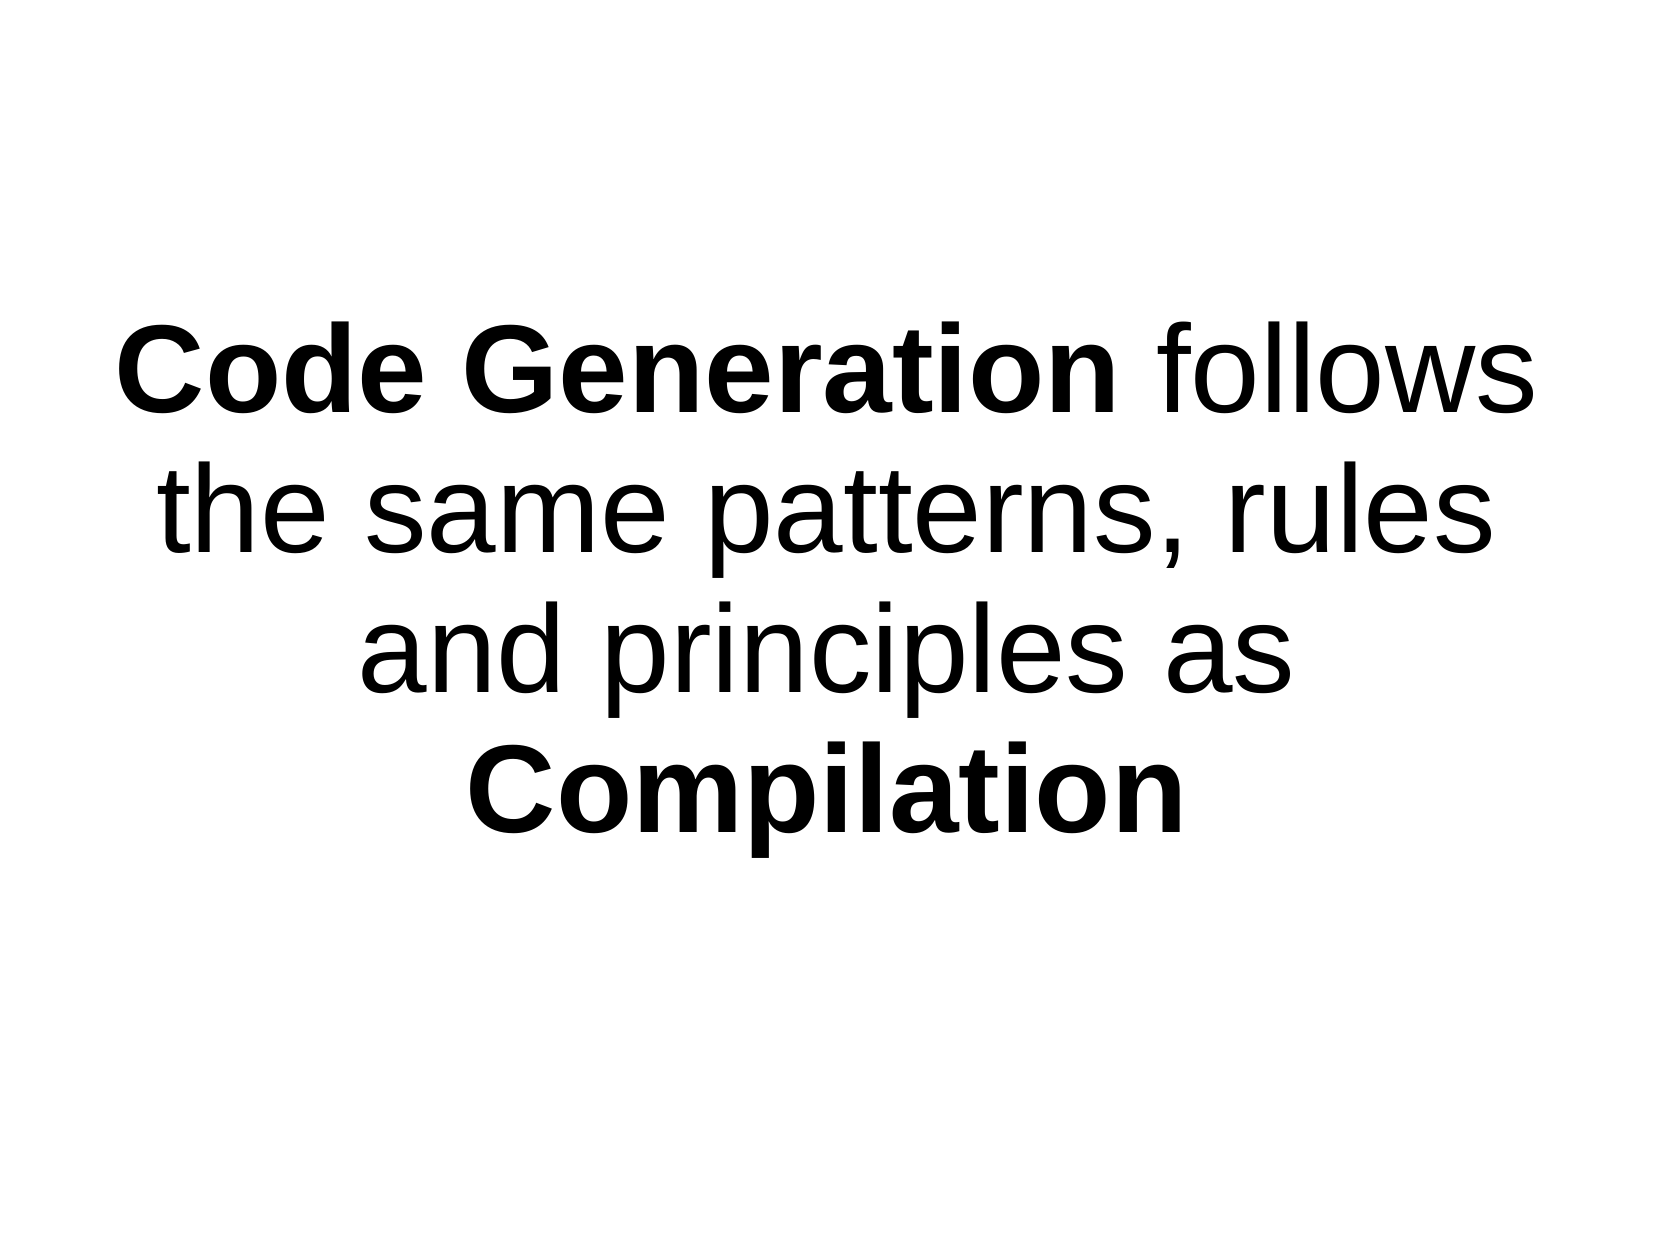

# Code Generation follows the same patterns, rules and principles as Compilation